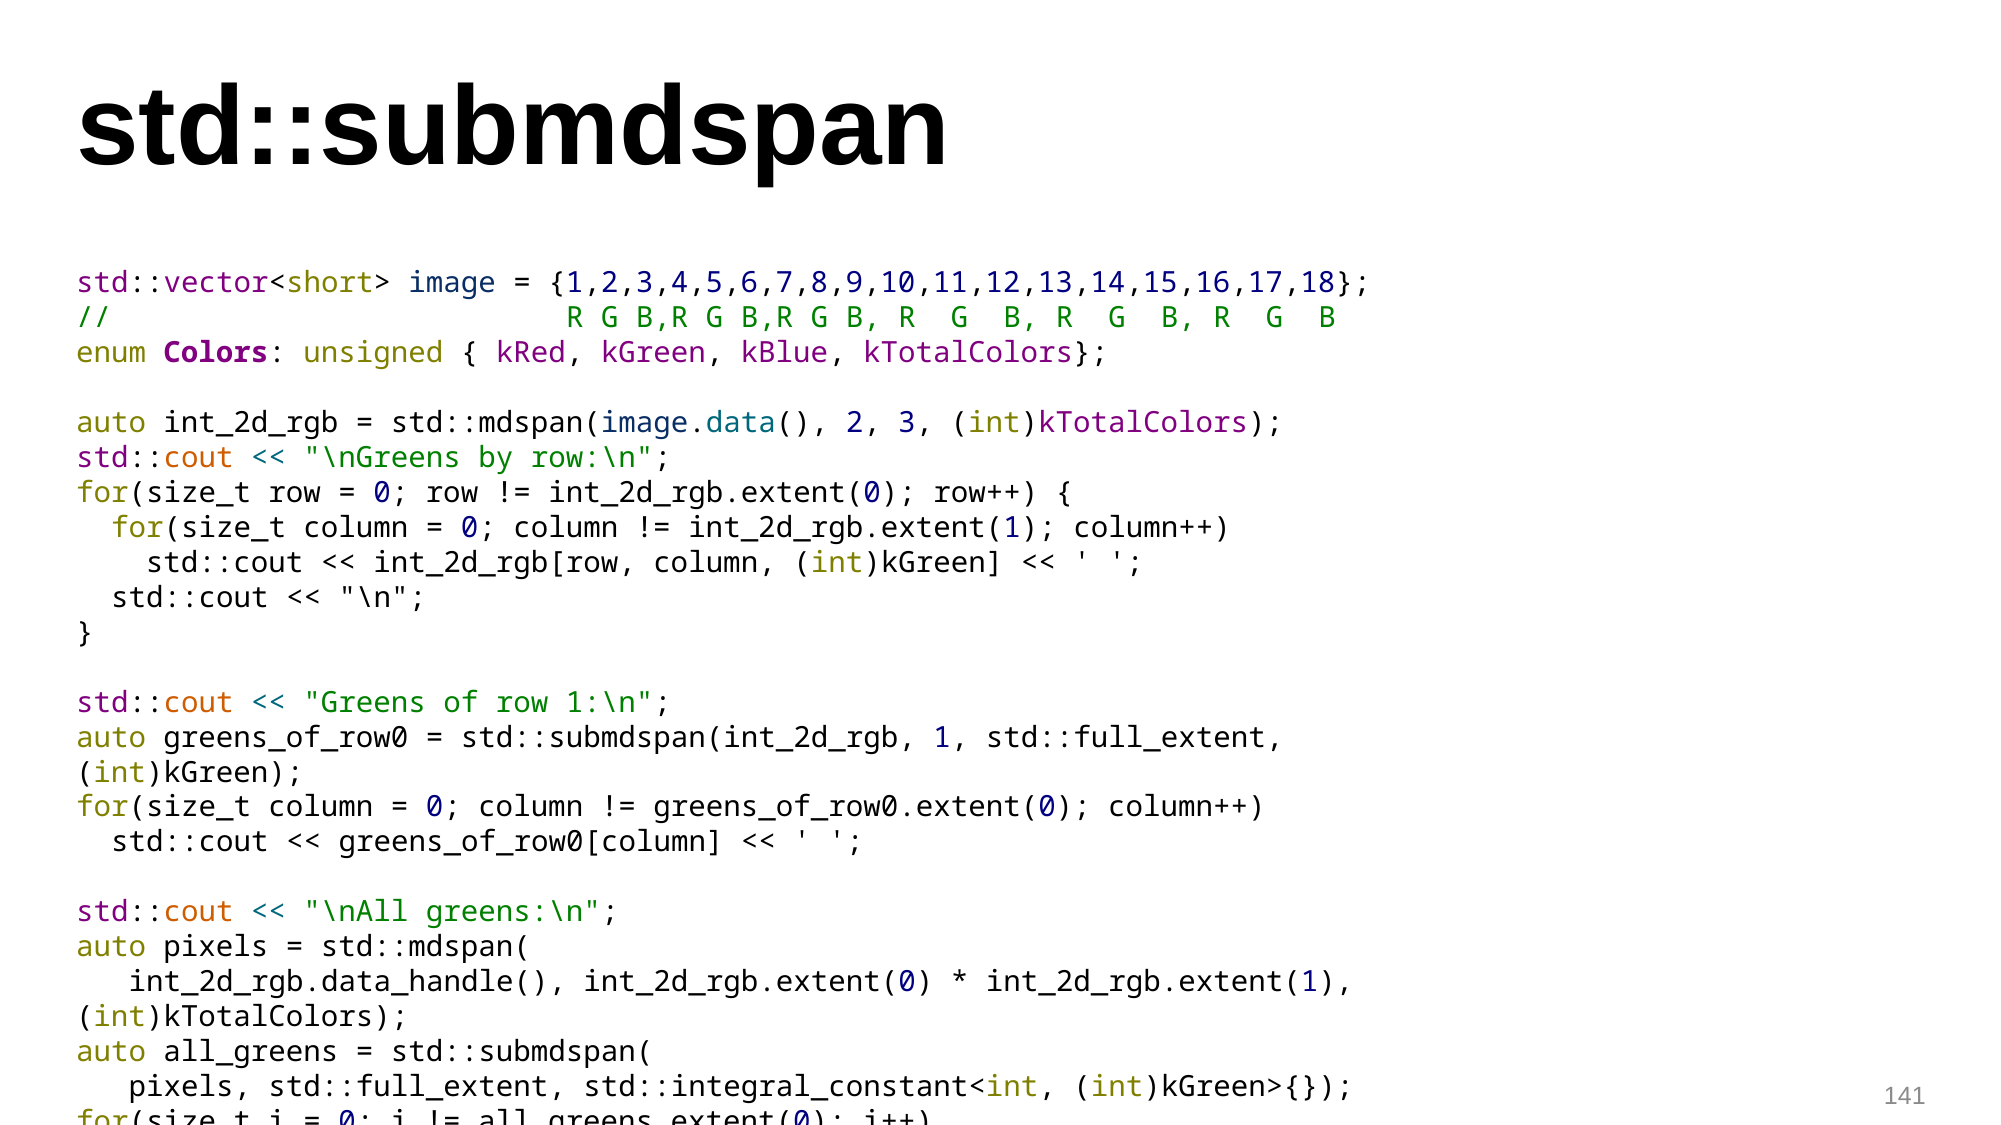

# std::submdspan
std::vector<short> image = {1,2,3,4,5,6,7,8,9,10,11,12,13,14,15,16,17,18};
// R G B,R G B,R G B, R G B, R G B, R G B
enum Colors: unsigned { kRed, kGreen, kBlue, kTotalColors};
auto int_2d_rgb = std::mdspan(image.data(), 2, 3, (int)kTotalColors);
std::cout << "\nGreens by row:\n";
for(size_t row = 0; row != int_2d_rgb.extent(0); row++) {
 for(size_t column = 0; column != int_2d_rgb.extent(1); column++)
 std::cout << int_2d_rgb[row, column, (int)kGreen] << ' ';
 std::cout << "\n";
}
std::cout << "Greens of row 1:\n";
auto greens_of_row0 = std::submdspan(int_2d_rgb, 1, std::full_extent, (int)kGreen);
for(size_t column = 0; column != greens_of_row0.extent(0); column++)
 std::cout << greens_of_row0[column] << ' ';
std::cout << "\nAll greens:\n";
auto pixels = std::mdspan(
 int_2d_rgb.data_handle(), int_2d_rgb.extent(0) * int_2d_rgb.extent(1), (int)kTotalColors);
auto all_greens = std::submdspan(
 pixels, std::full_extent, std::integral_constant<int, (int)kGreen>{});
for(size_t i = 0; i != all_greens.extent(0); i++)
 std::cout << all_greens[i] << ' ';